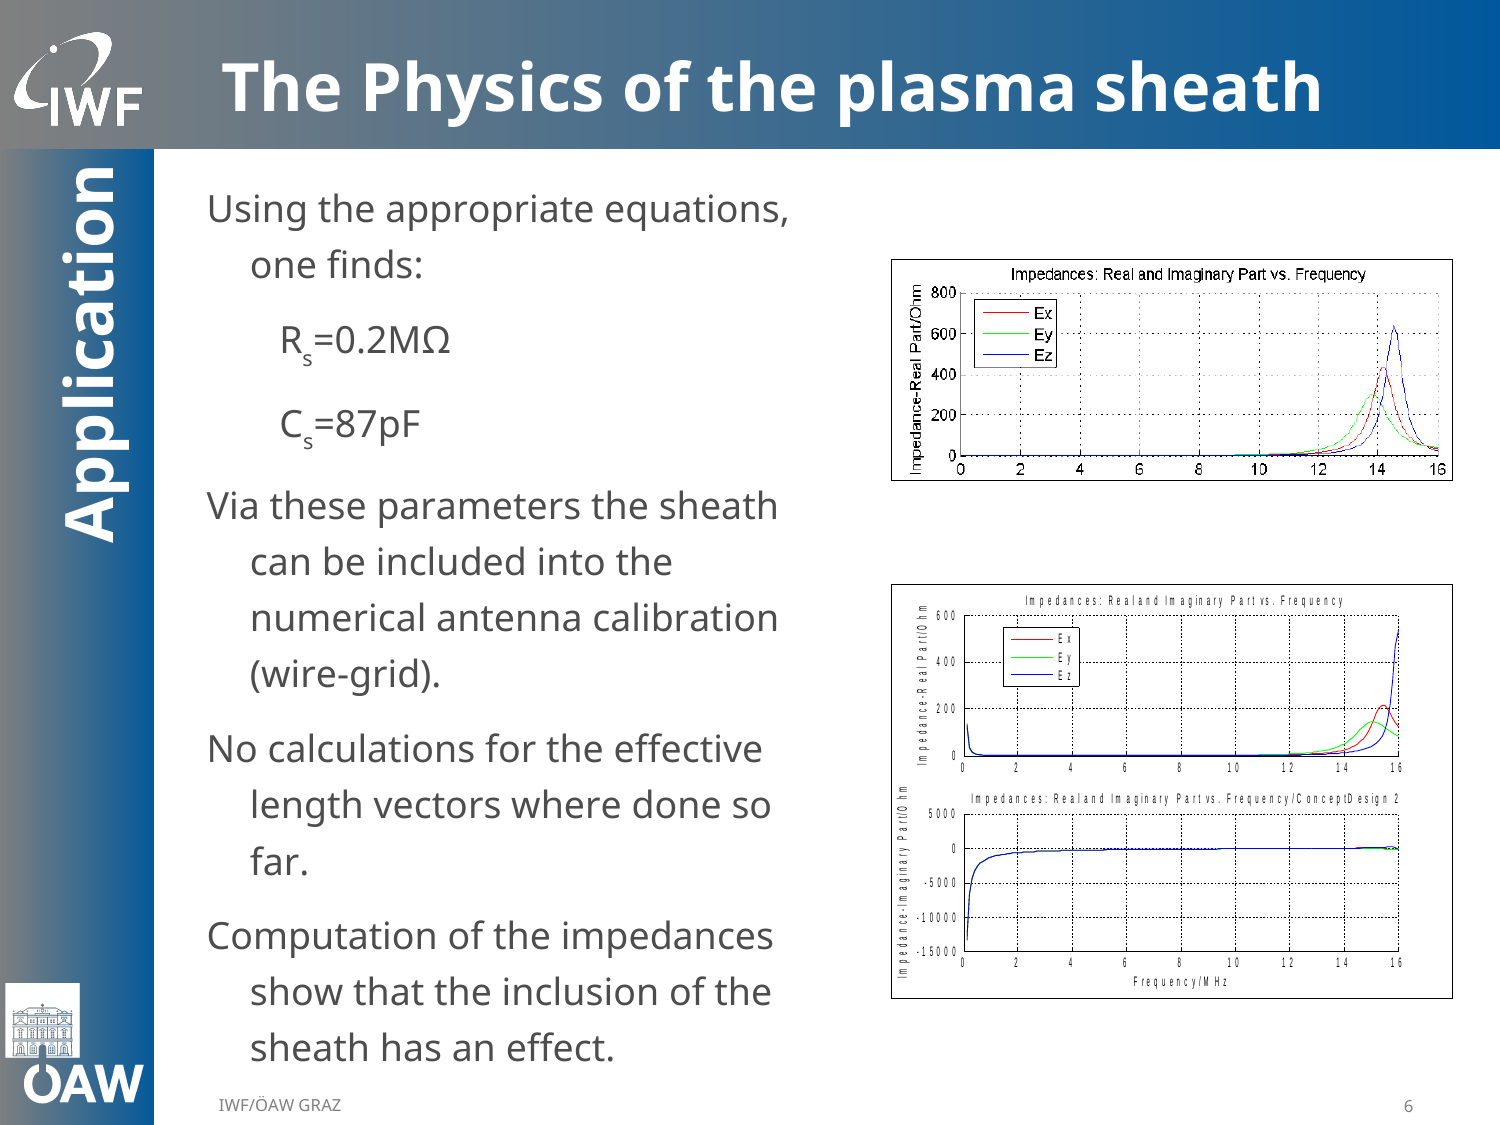

The Physics of the plasma sheath
# Using the appropriate equations, one finds:
Rs=0.2MΩ
Cs=87pF
Via these parameters the sheath can be included into the numerical antenna calibration (wire-grid).
No calculations for the effective length vectors where done so far.
Computation of the impedances show that the inclusion of the sheath has an effect.
Application
IWF/ÖAW GRAZ
6